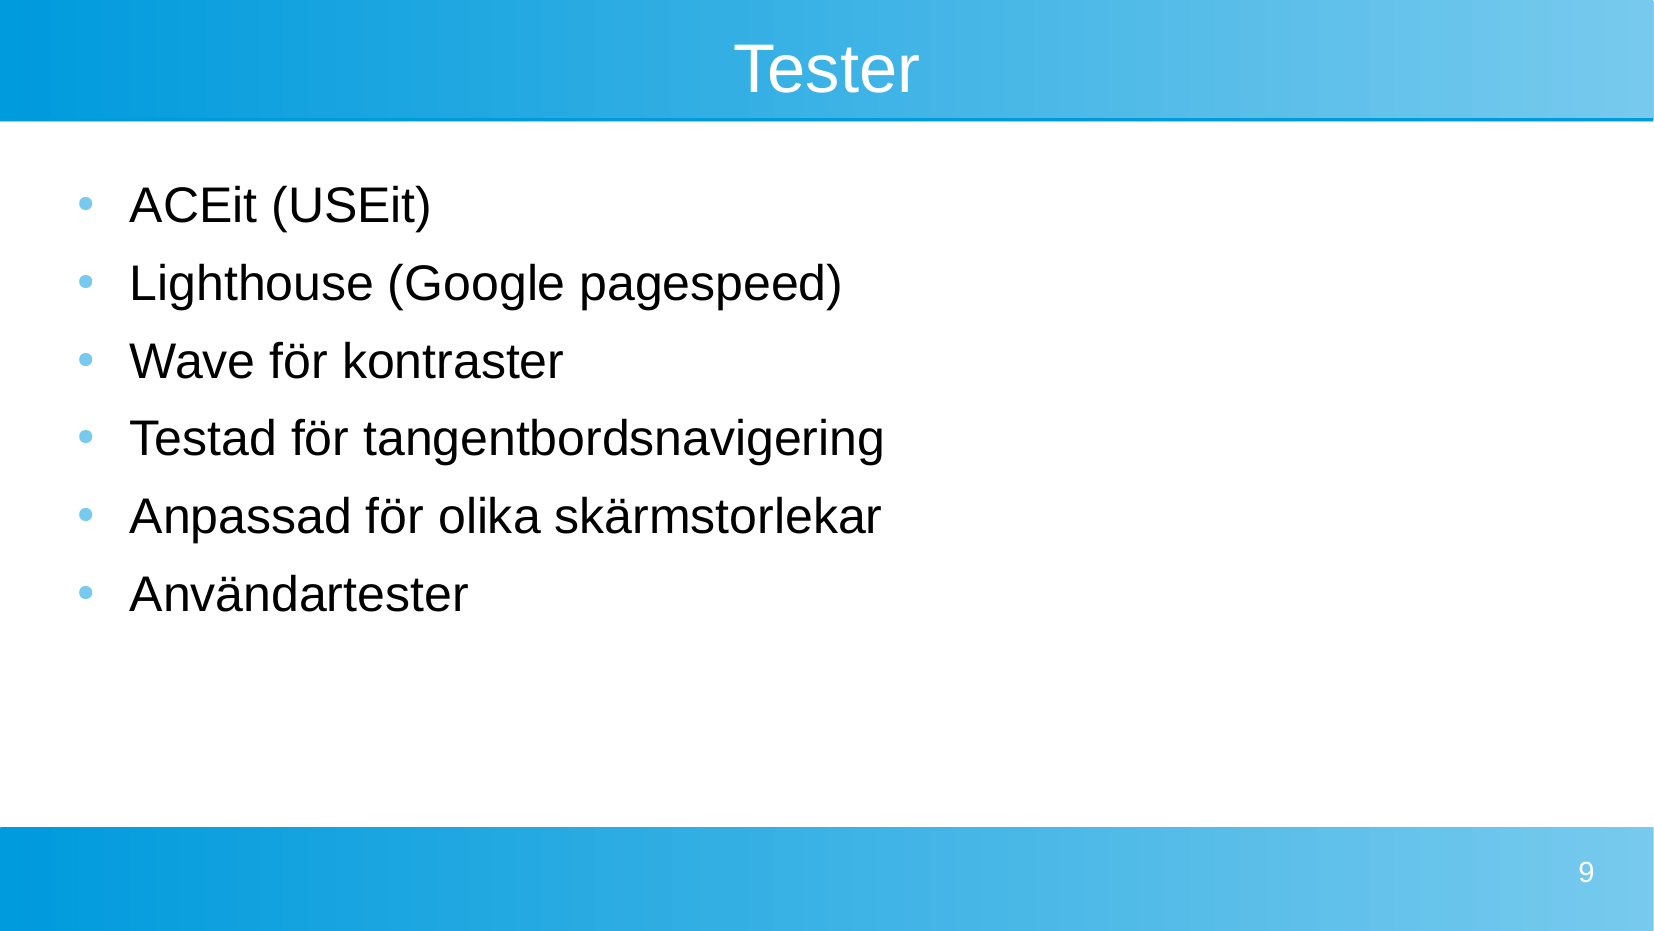

# Tester
ACEit (USEit)
Lighthouse (Google pagespeed)
Wave för kontraster
Testad för tangentbordsnavigering
Anpassad för olika skärmstorlekar
Användartester
9